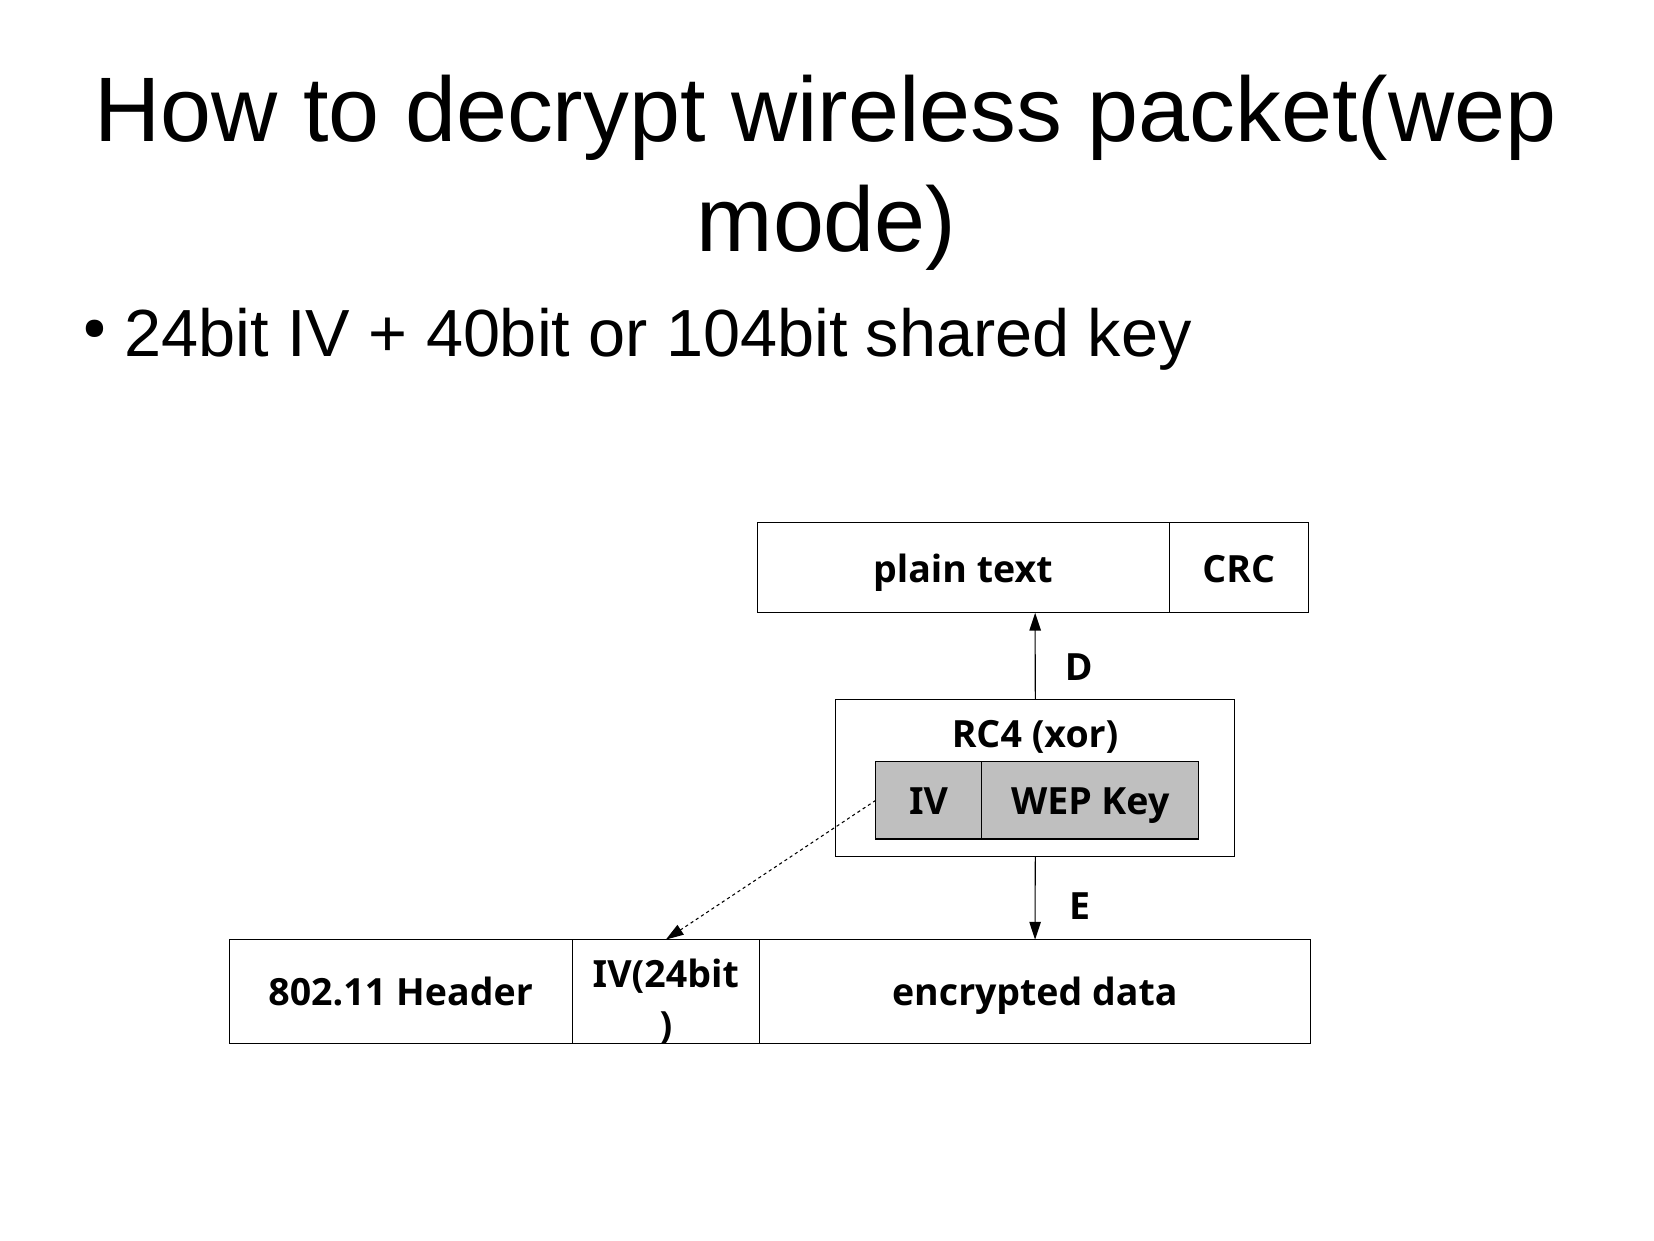

# How to decrypt wireless packet(wep mode)
 24bit IV + 40bit or 104bit shared key
plain text
CRC
D
RC4 (xor)
IV
WEP Key
E
802.11 Header
IV(24bit)
encrypted data